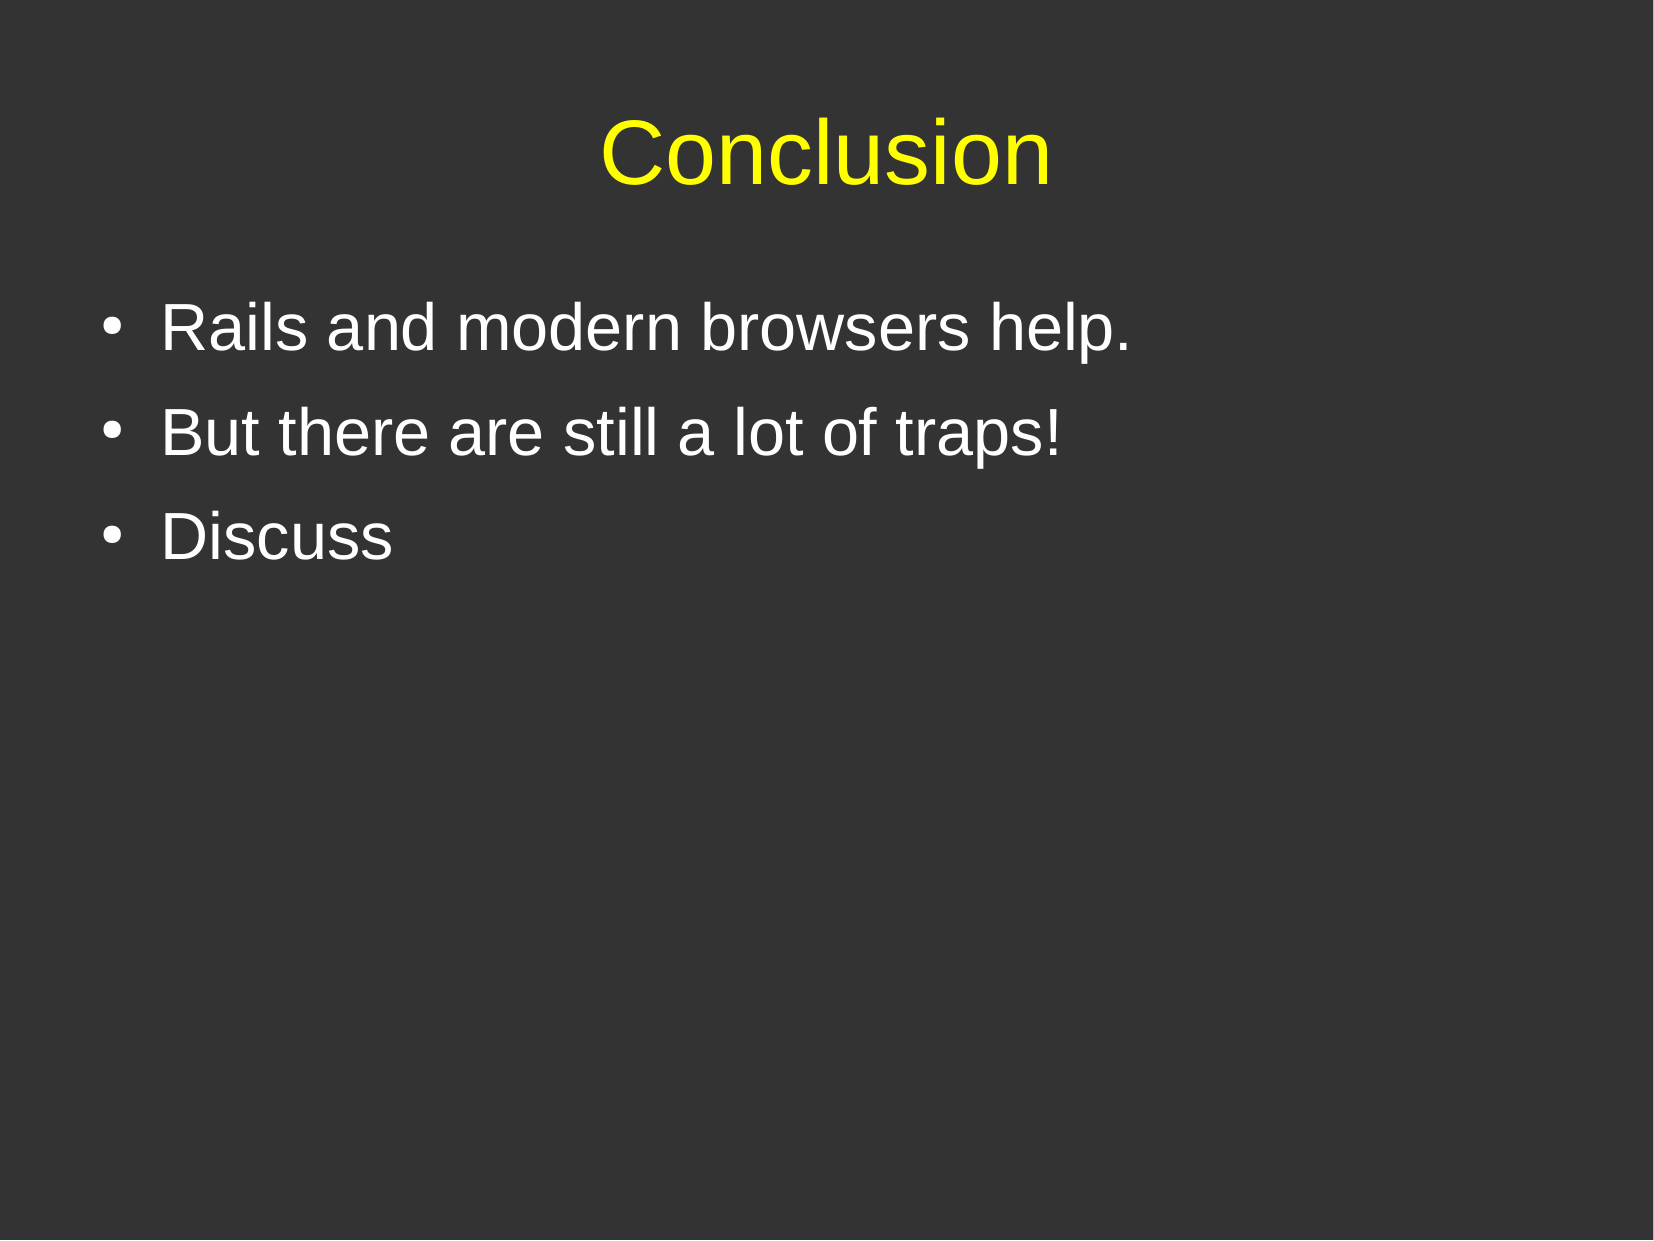

Conclusion
# Rails and modern browsers help.
But there are still a lot of traps!
Discuss